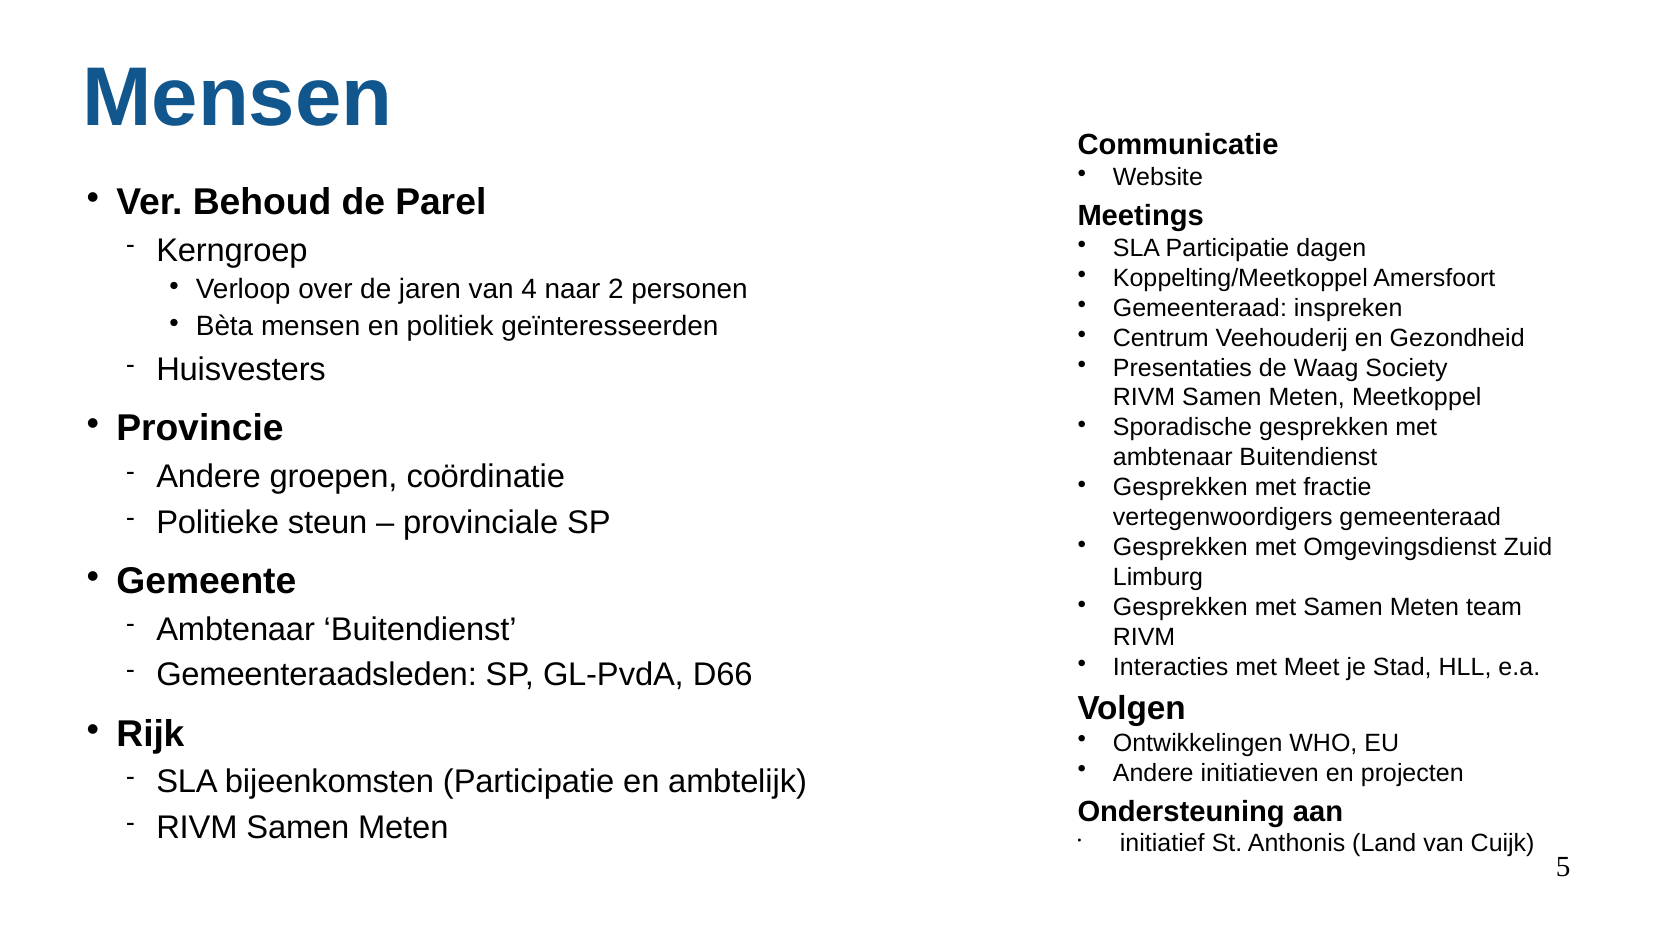

# Mensen
Communicatie
Website
Meetings
SLA Participatie dagen
Koppelting/Meetkoppel Amersfoort
Gemeenteraad: inspreken
Centrum Veehouderij en Gezondheid
Presentaties de Waag Society
RIVM Samen Meten, Meetkoppel
Sporadische gesprekken met ambtenaar Buitendienst
Gesprekken met fractie vertegenwoordigers gemeenteraad
Gesprekken met Omgevingsdienst Zuid Limburg
Gesprekken met Samen Meten team RIVM
Interacties met Meet je Stad, HLL, e.a.
Volgen
Ontwikkelingen WHO, EU
Andere initiatieven en projecten
Ondersteuning aan
 initiatief St. Anthonis (Land van Cuijk)
Ver. Behoud de Parel
Kerngroep
Verloop over de jaren van 4 naar 2 personen
Bèta mensen en politiek geïnteresseerden
Huisvesters
Provincie
Andere groepen, coördinatie
Politieke steun – provinciale SP
Gemeente
Ambtenaar ‘Buitendienst’
Gemeenteraadsleden: SP, GL-PvdA, D66
Rijk
SLA bijeenkomsten (Participatie en ambtelijk)
RIVM Samen Meten
5